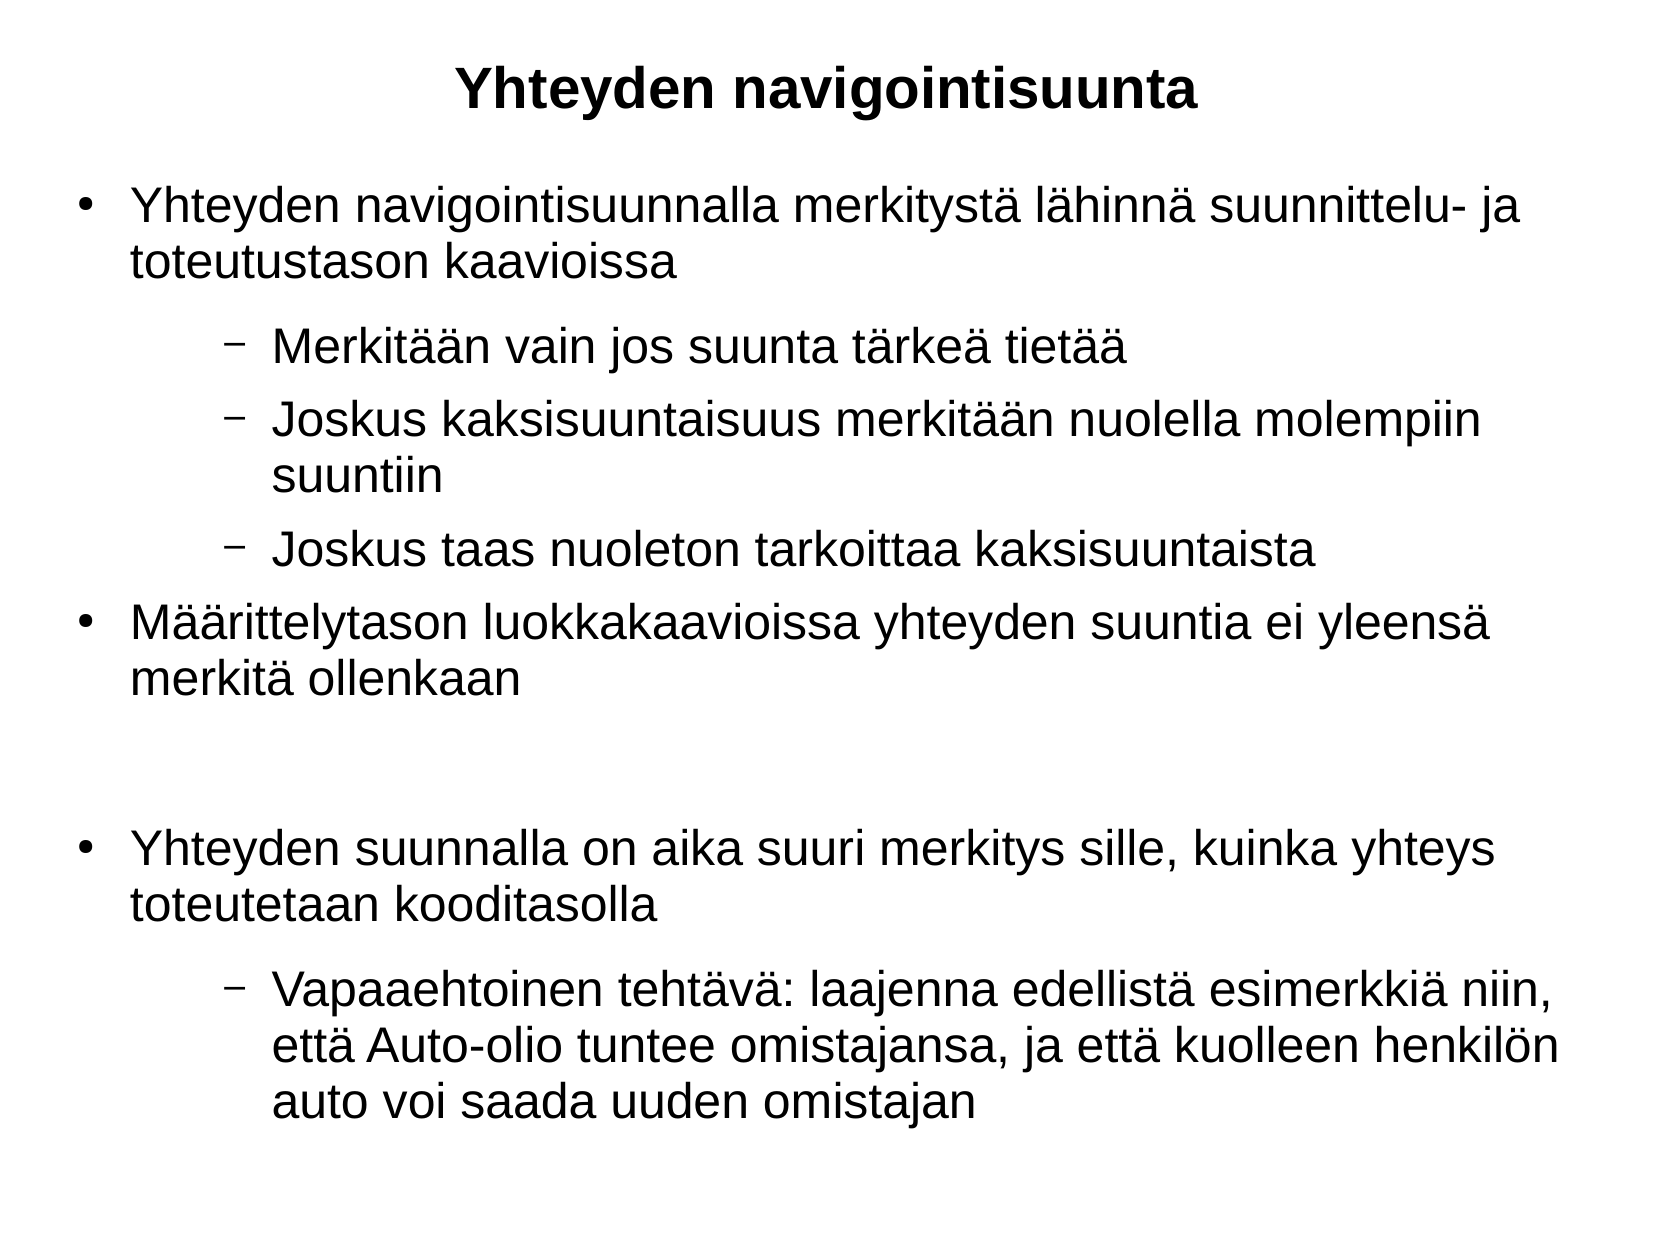

# Yhteyden navigointisuunta
Yhteyden navigointisuunnalla merkitystä lähinnä suunnittelu- ja toteutustason kaavioissa
Merkitään vain jos suunta tärkeä tietää
Joskus kaksisuuntaisuus merkitään nuolella molempiin suuntiin
Joskus taas nuoleton tarkoittaa kaksisuuntaista
Määrittelytason luokkakaavioissa yhteyden suuntia ei yleensä merkitä ollenkaan
Yhteyden suunnalla on aika suuri merkitys sille, kuinka yhteys toteutetaan kooditasolla
Vapaaehtoinen tehtävä: laajenna edellistä esimerkkiä niin, että Auto-olio tuntee omistajansa, ja että kuolleen henkilön auto voi saada uuden omistajan